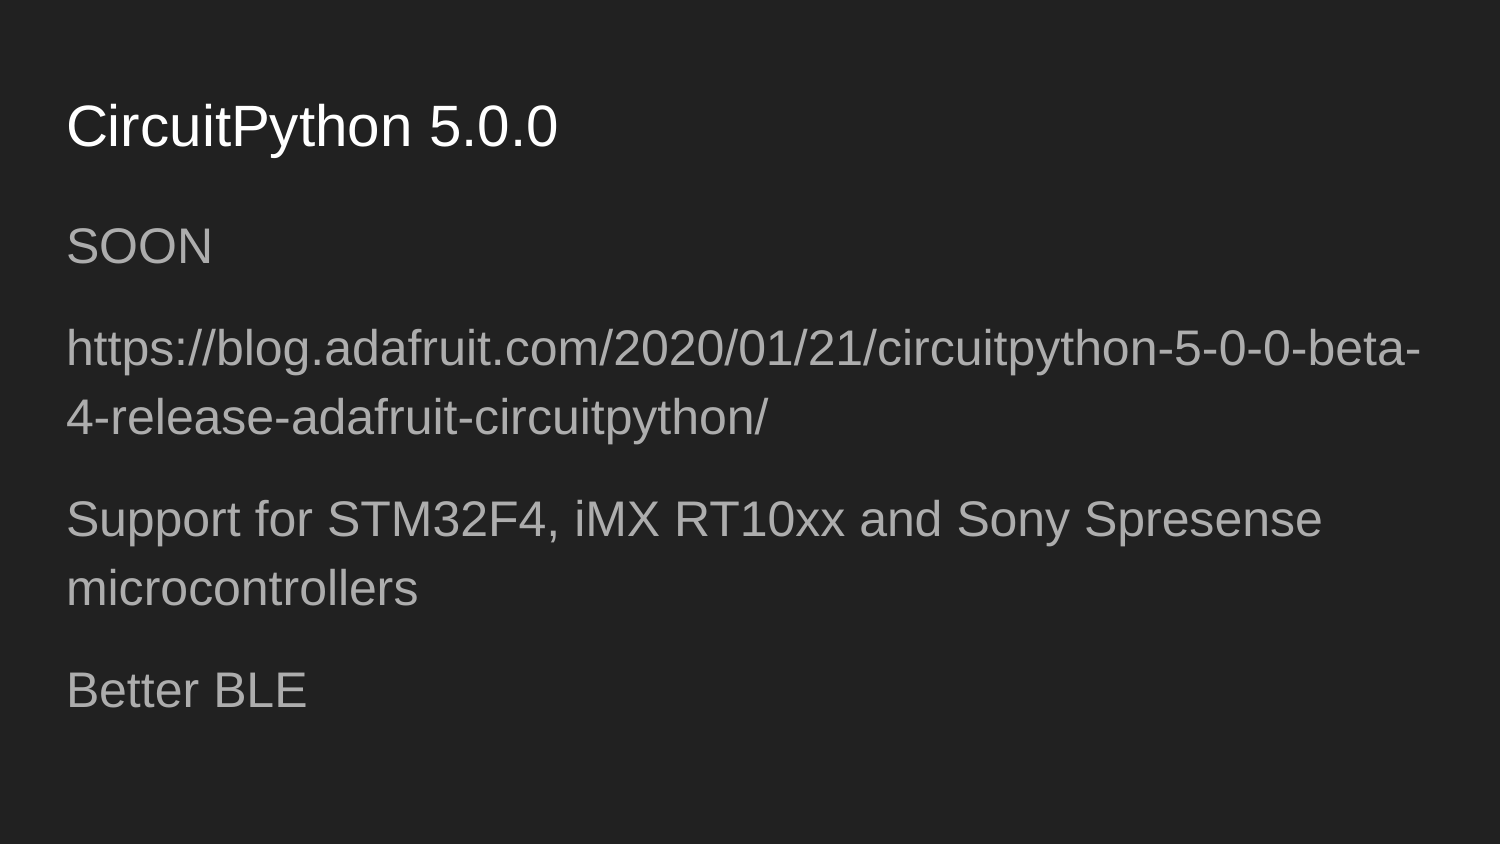

# CircuitPython 5.0.0
SOON
https://blog.adafruit.com/2020/01/21/circuitpython-5-0-0-beta-4-release-adafruit-circuitpython/
Support for STM32F4, iMX RT10xx and Sony Spresense microcontrollers
Better BLE